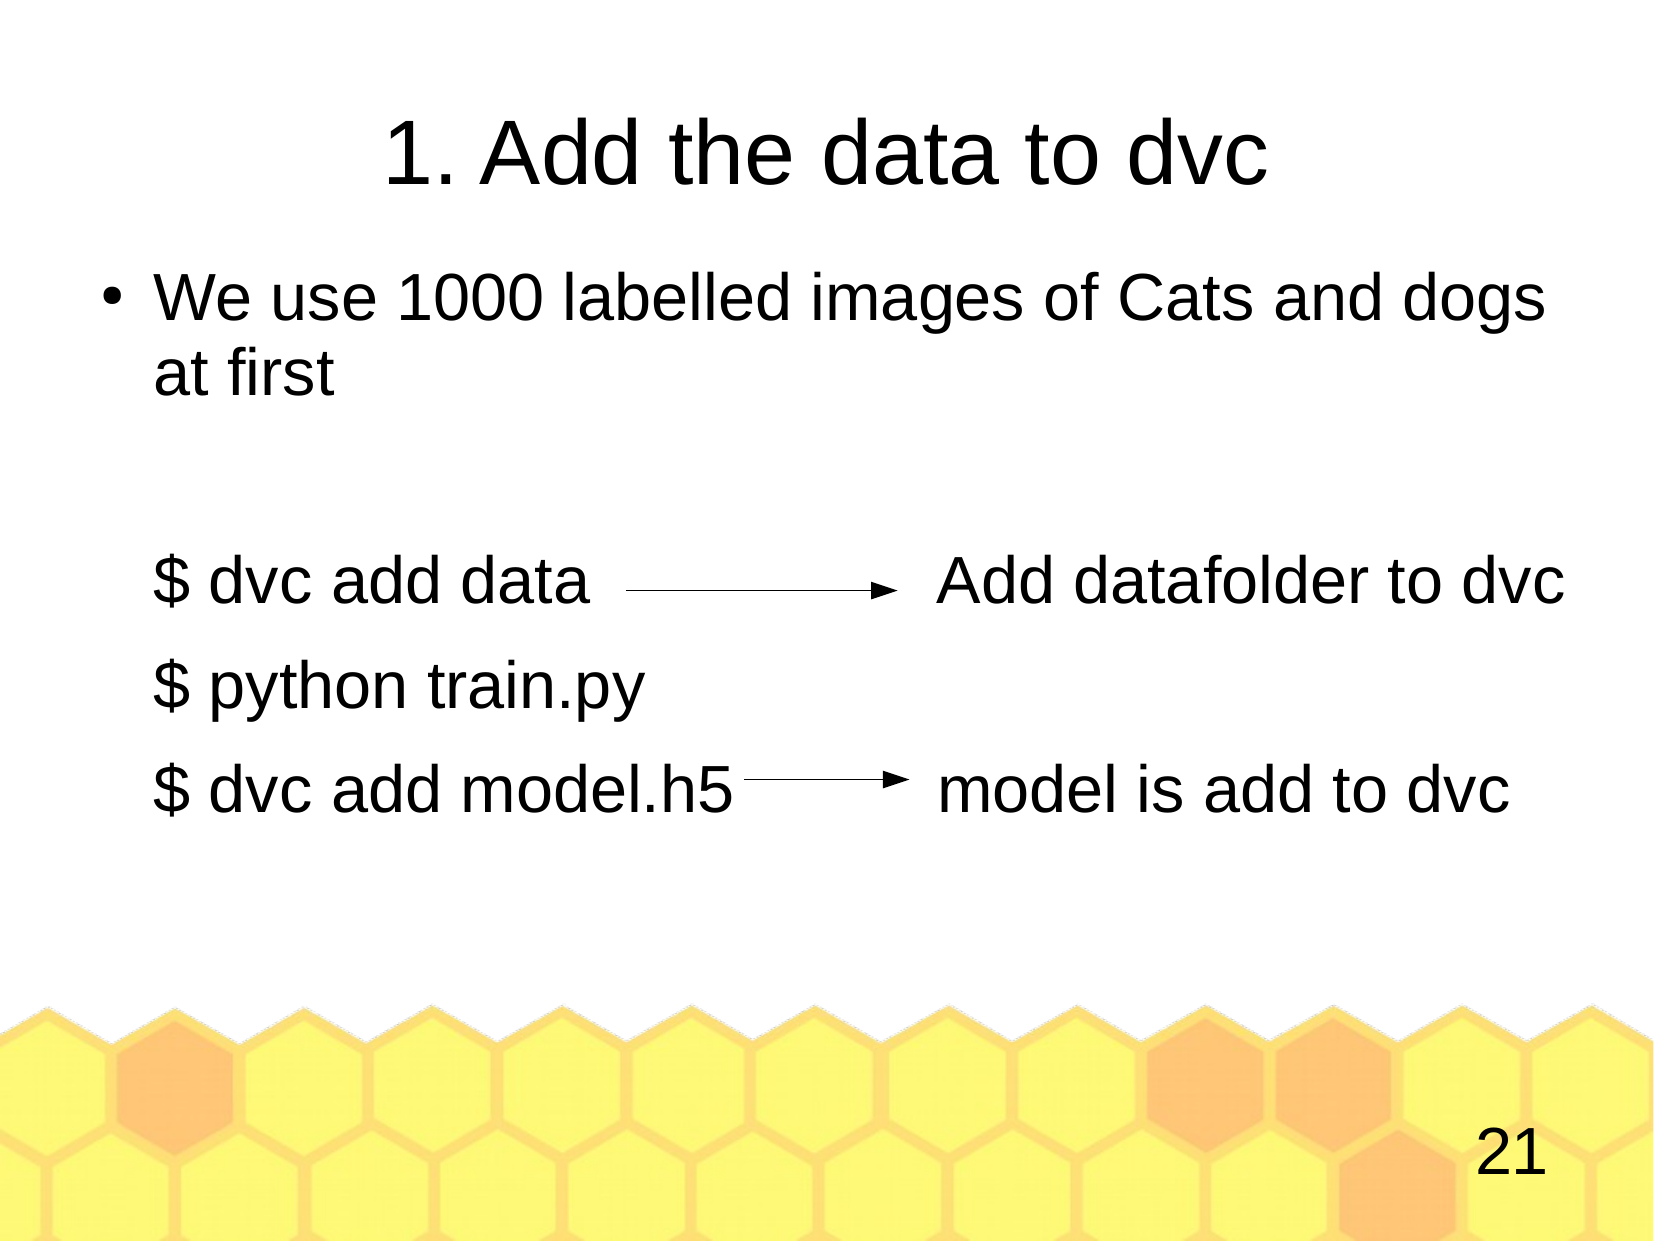

# 1. Add the data to dvc
We use 1000 labelled images of Cats and dogs at first
$ dvc add data Add datafolder to dvc
$ python train.py
$ dvc add model.h5 model is add to dvc
21